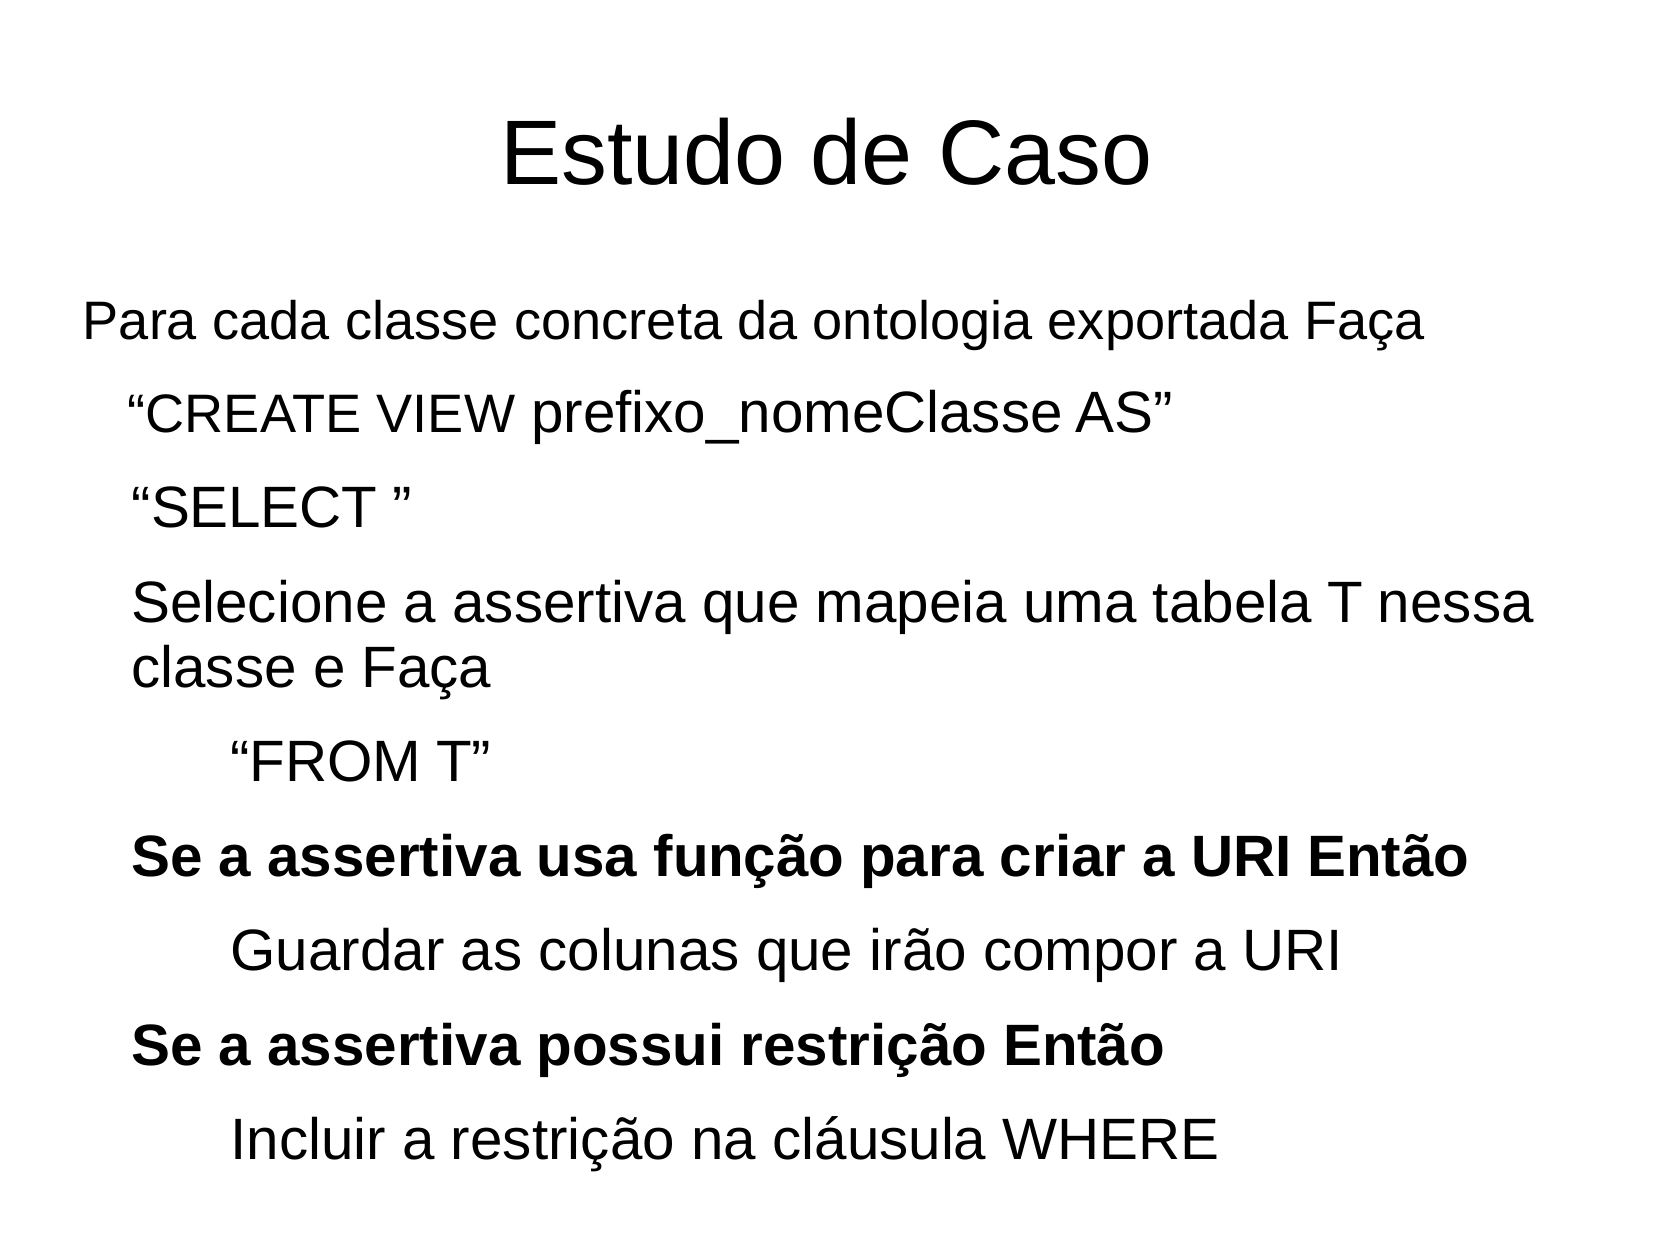

# Estudo de Caso
Para cada classe concreta da ontologia exportada Faça
 “CREATE VIEW prefixo_nomeClasse AS”
 “SELECT ”
 Selecione a assertiva que mapeia uma tabela T nessa classe e Faça
 		“FROM T”
 Se a assertiva usa função para criar a URI Então
 		Guardar as colunas que irão compor a URI
 Se a assertiva possui restrição Então
 		Incluir a restrição na cláusula WHERE